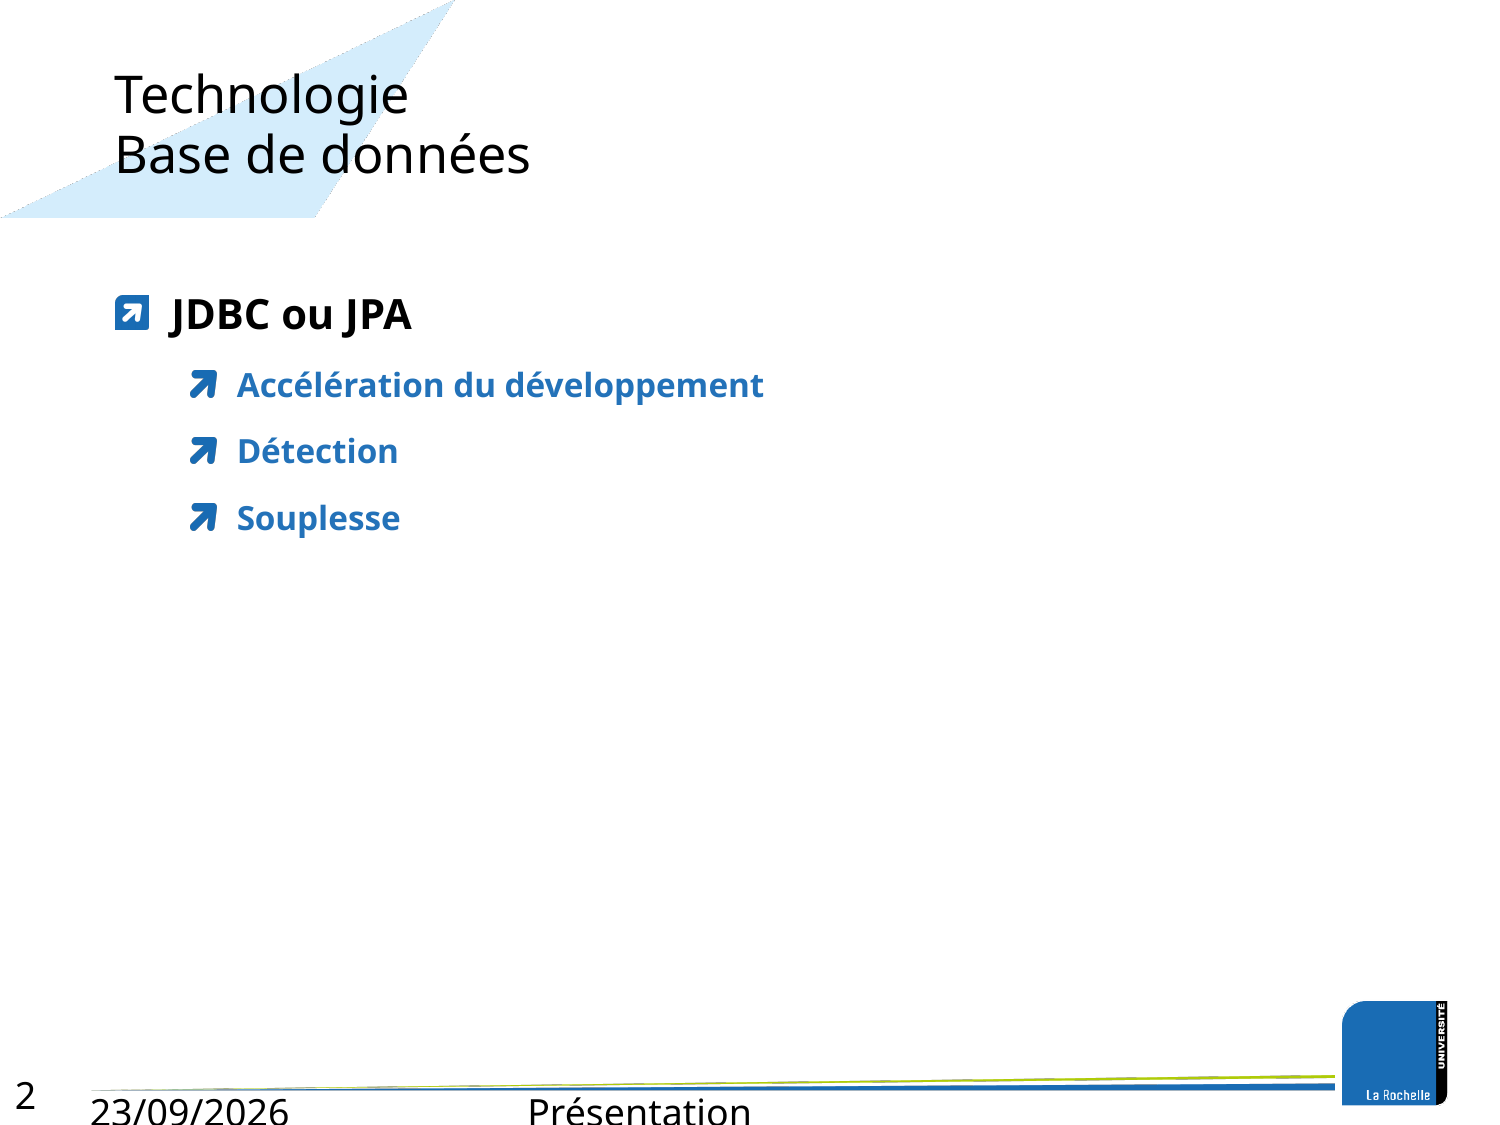

# Technologie
Base de données
JDBC ou JPA
Accélération du développement
Détection
Souplesse
Présentation